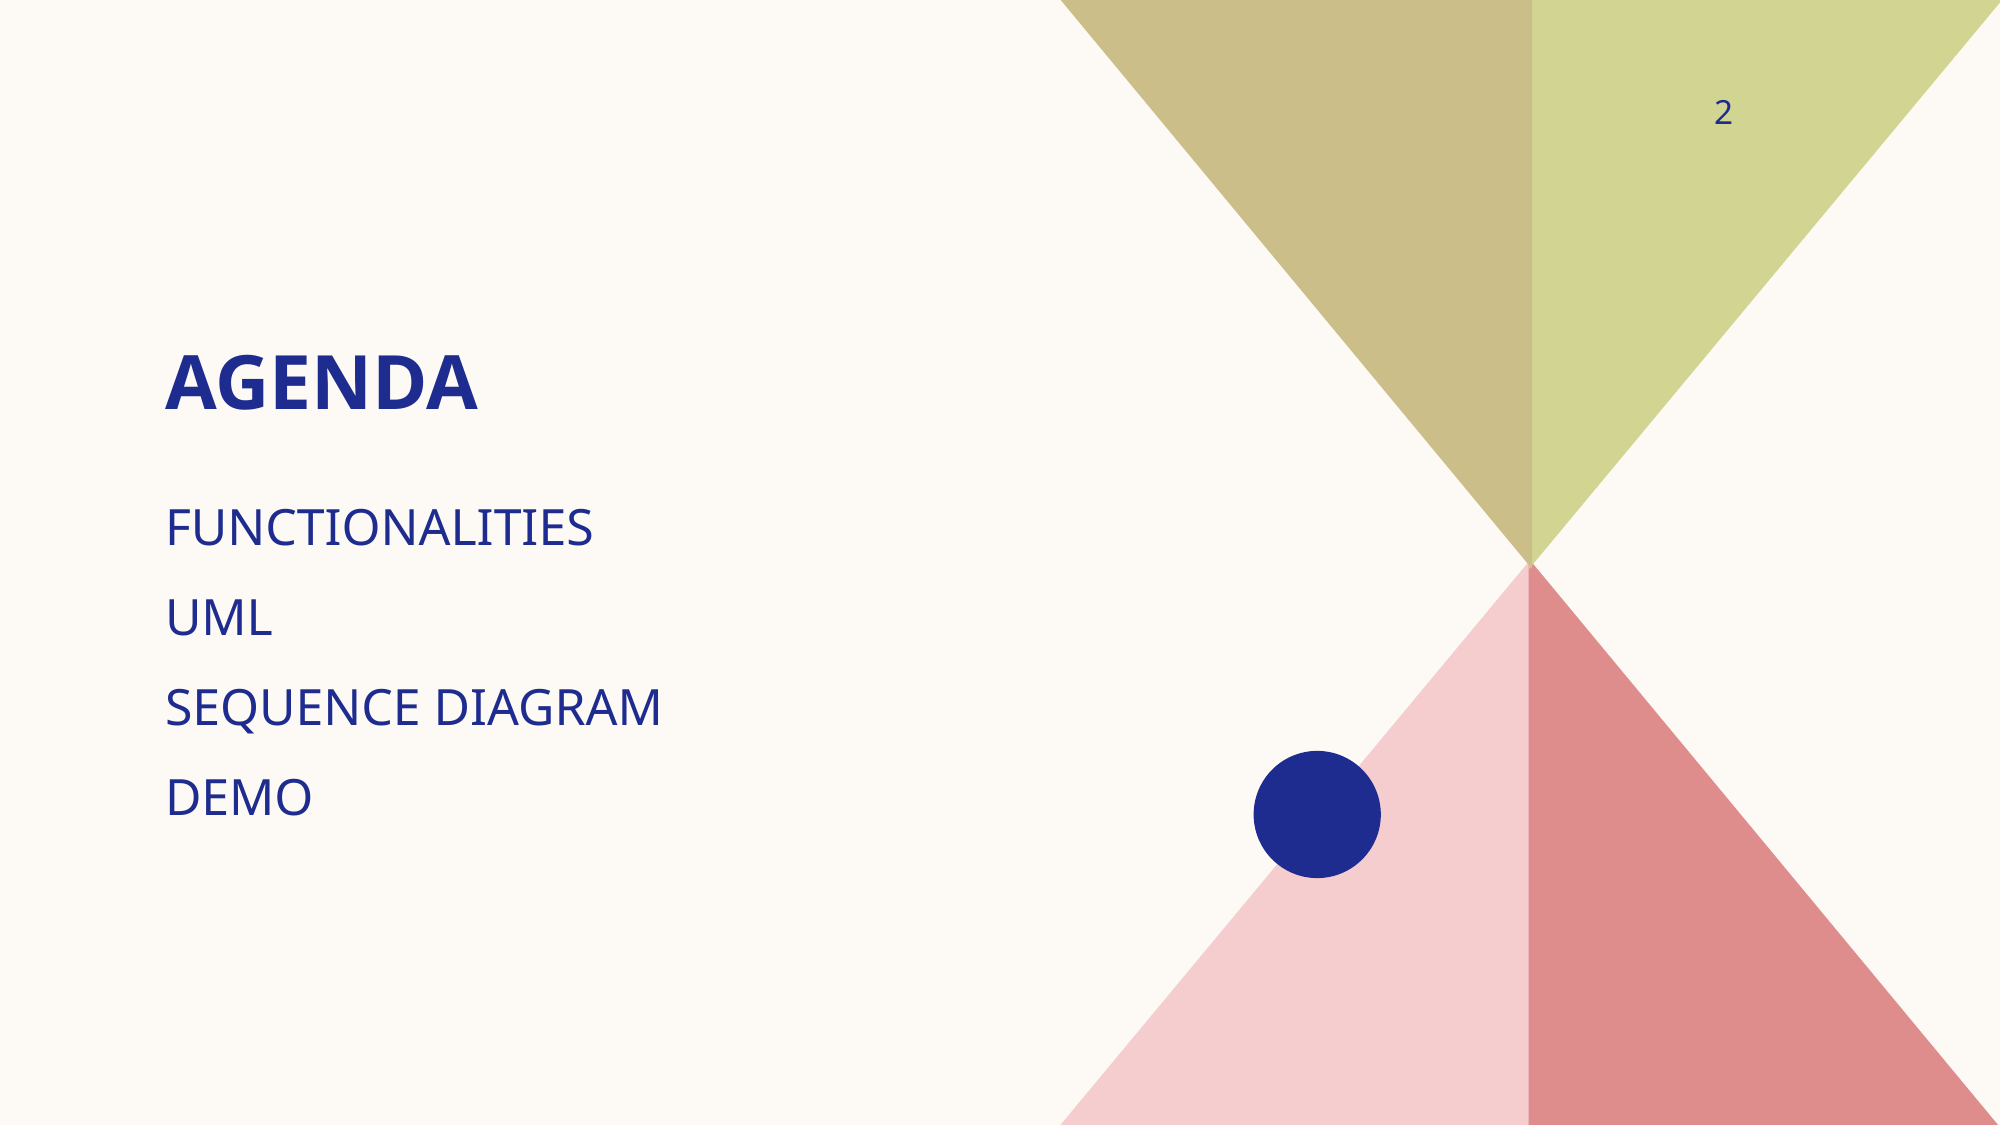

# agenda
FUNCTIONALITIES
UML
SEQUENCE DIAGRAM
DEMO